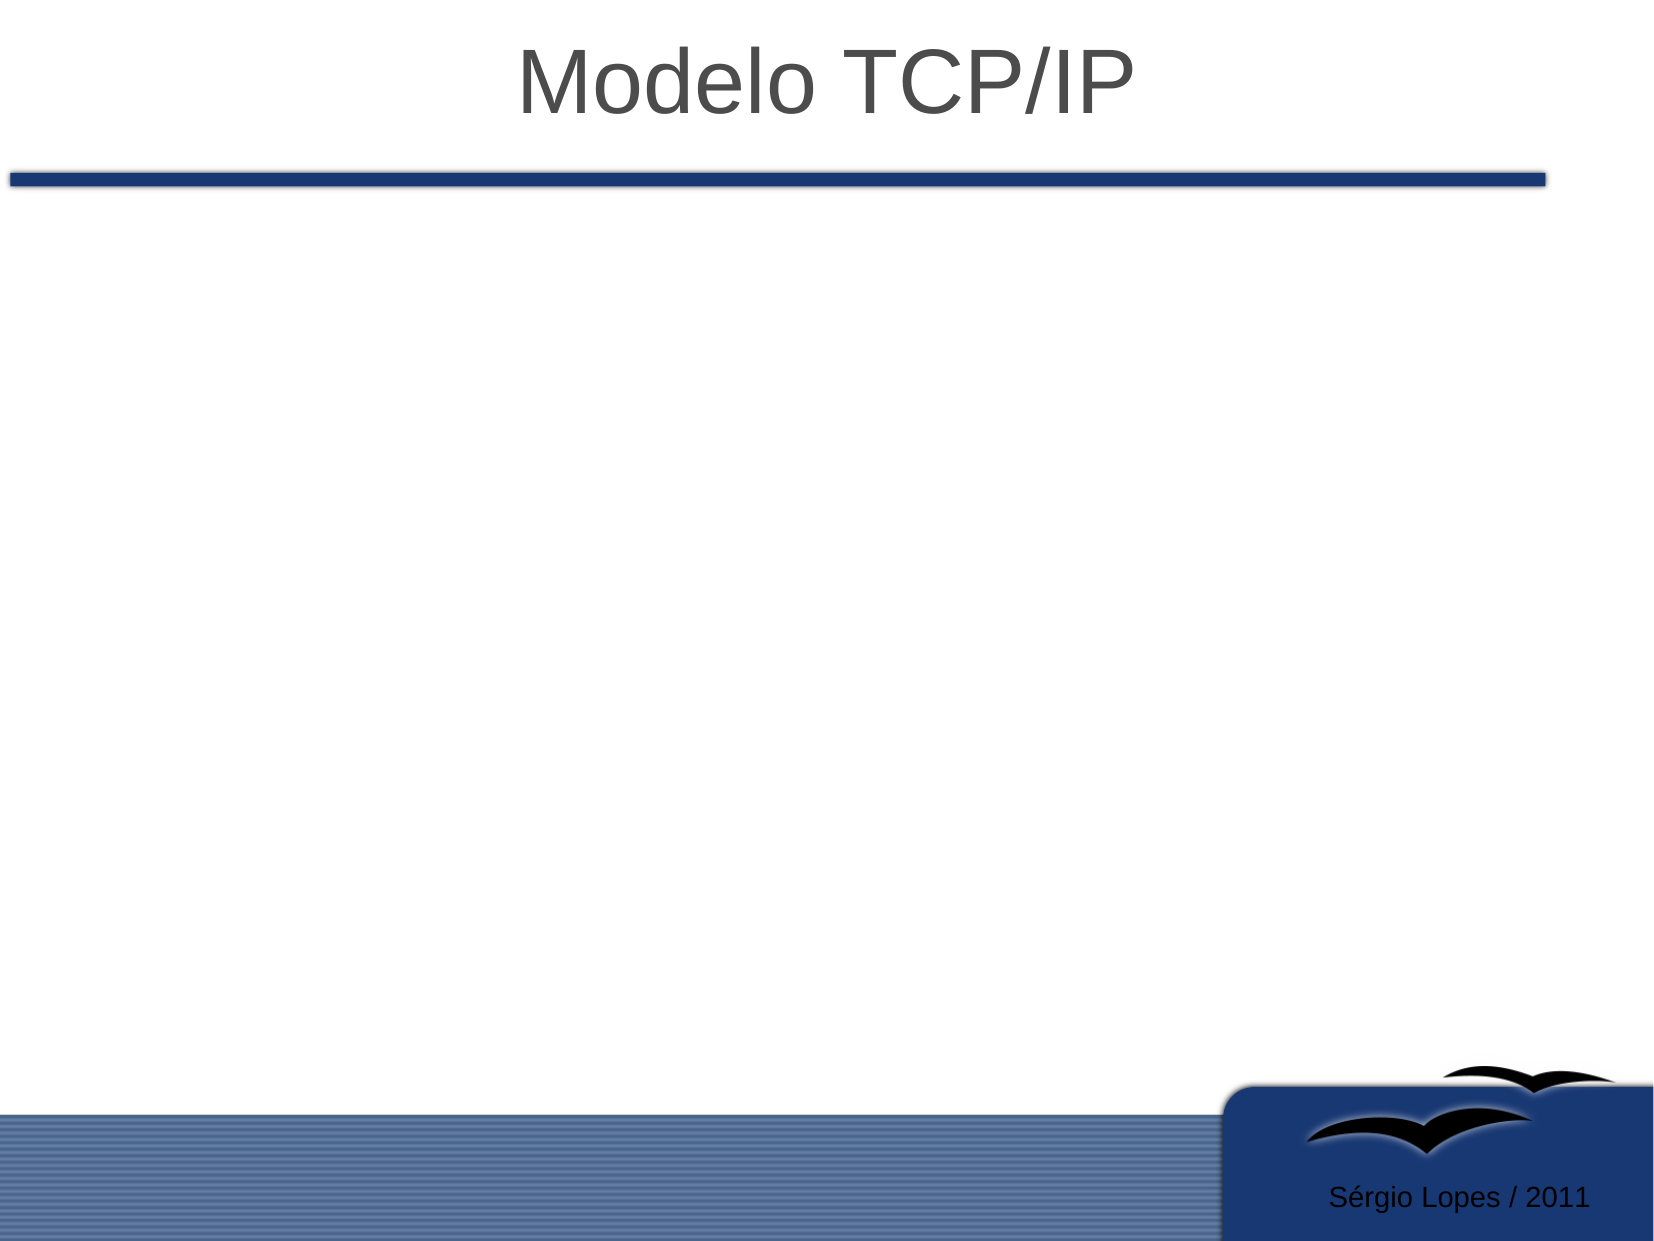

# Modelo TCP/IP
Sérgio Lopes / 2011